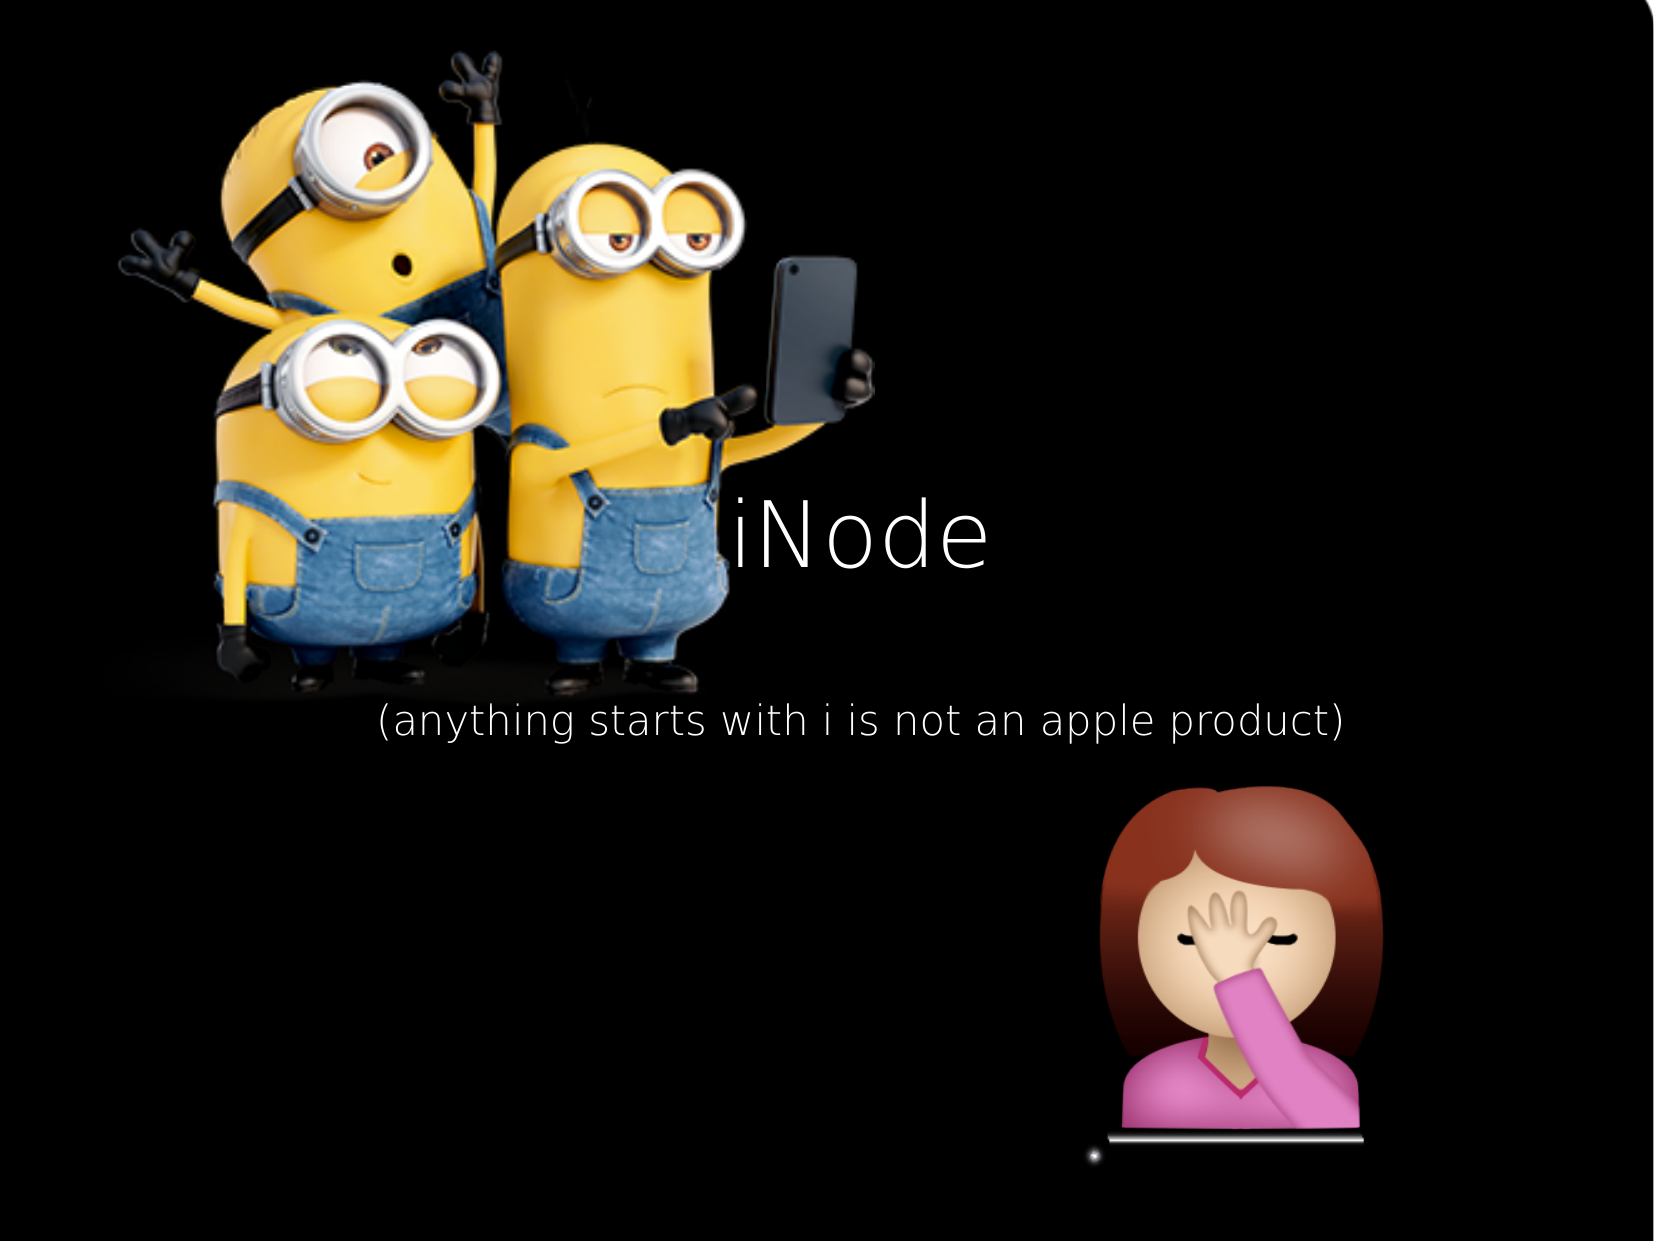

# iNode (anything starts with i is not an apple product)